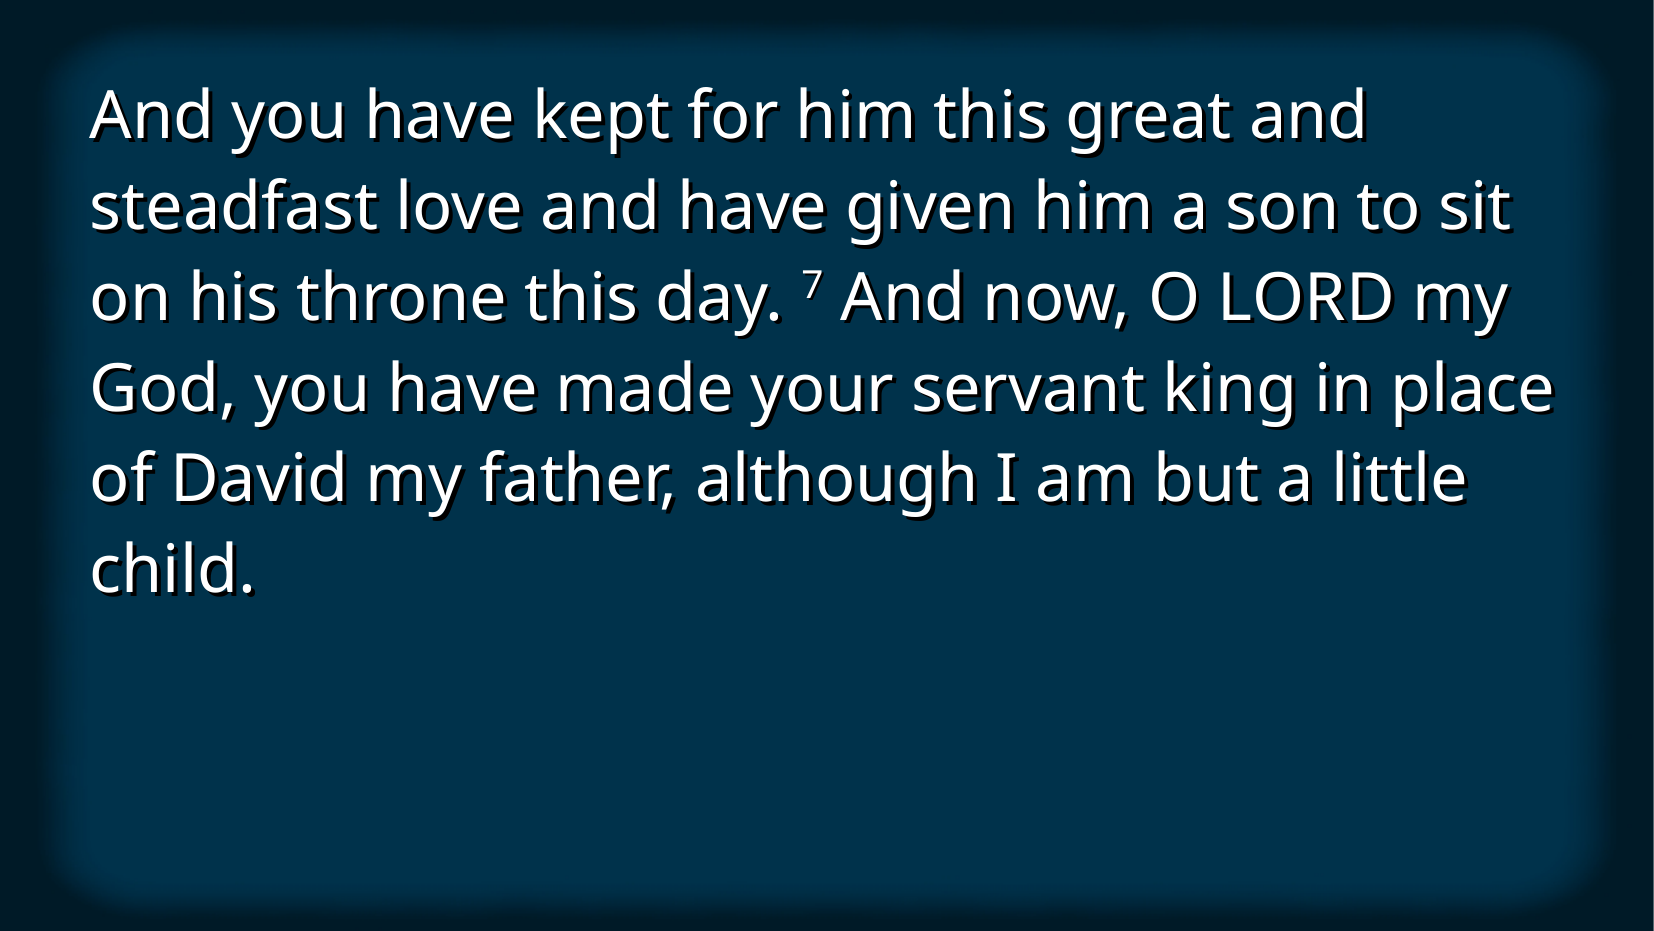

And you have kept for him this great and steadfast love and have given him a son to sit on his throne this day. 7 And now, O LORD my God, you have made your servant king in place of David my father, although I am but a little child.